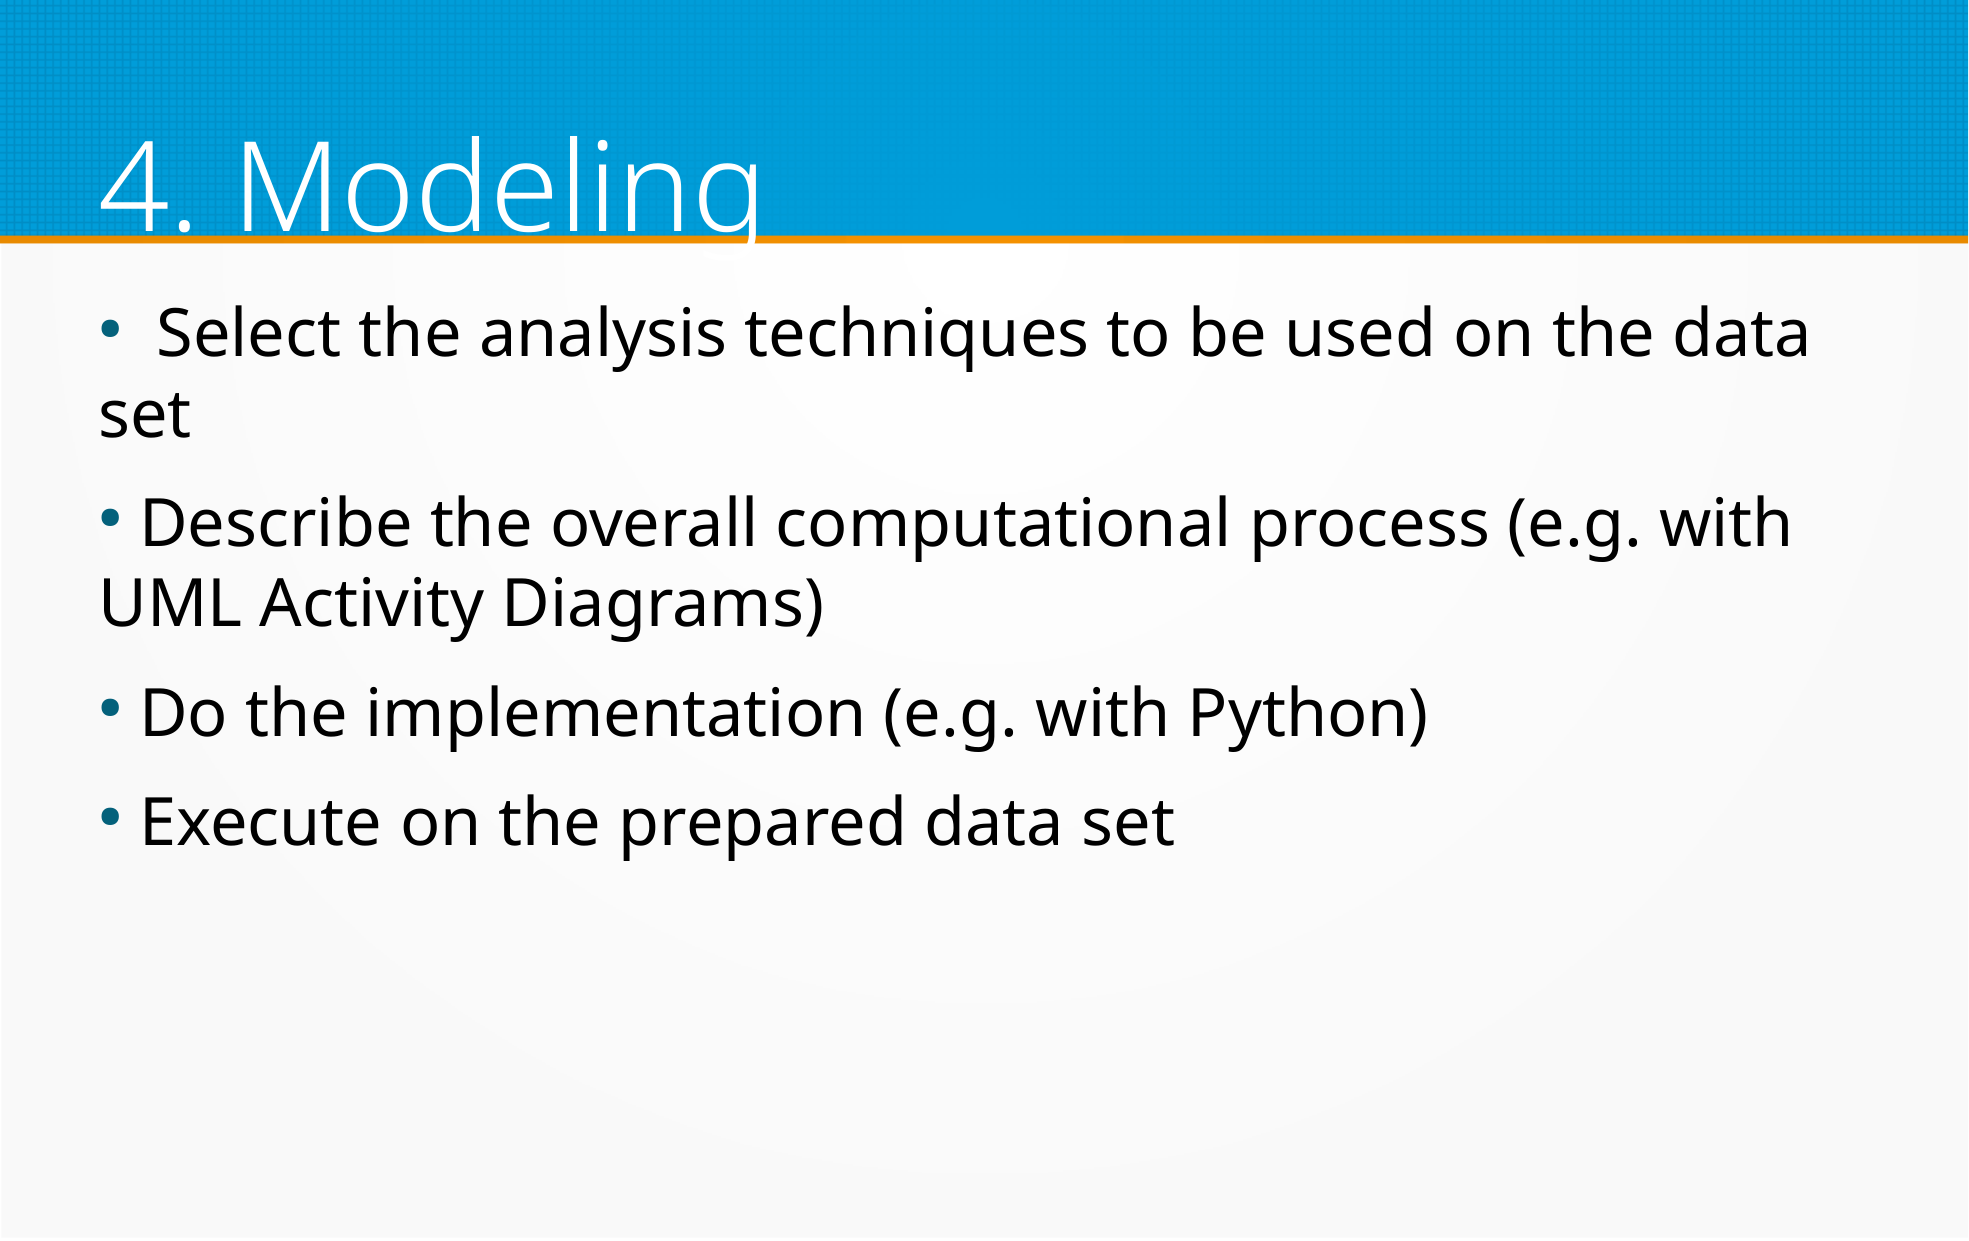

# 4. Modeling
 Select the analysis techniques to be used on the data set
 Describe the overall computational process (e.g. with UML Activity Diagrams)
 Do the implementation (e.g. with Python)
 Execute on the prepared data set